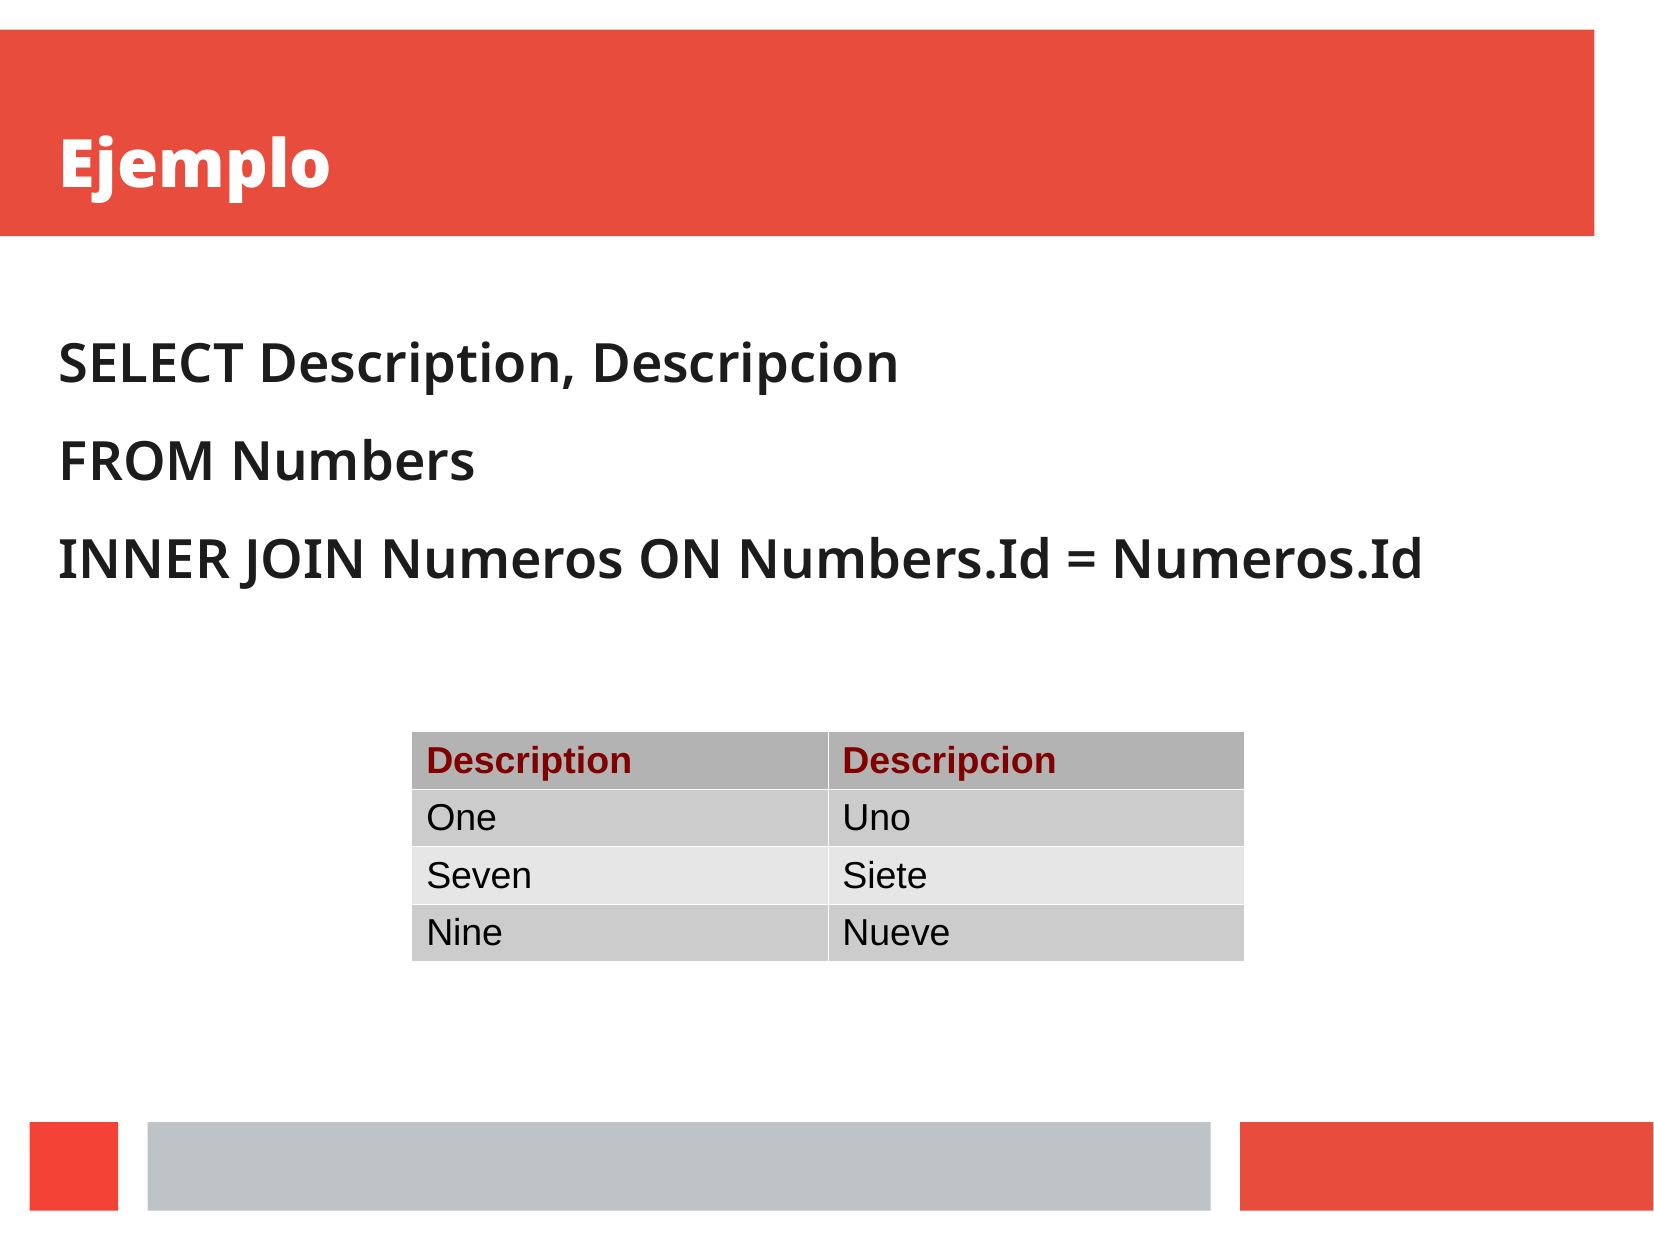

# Ejemplo
SELECT Description, Descripcion
FROM Numbers
INNER JOIN Numeros ON Numbers.Id = Numeros.Id
| Description | Descripcion |
| --- | --- |
| One | Uno |
| Seven | Siete |
| Nine | Nueve |